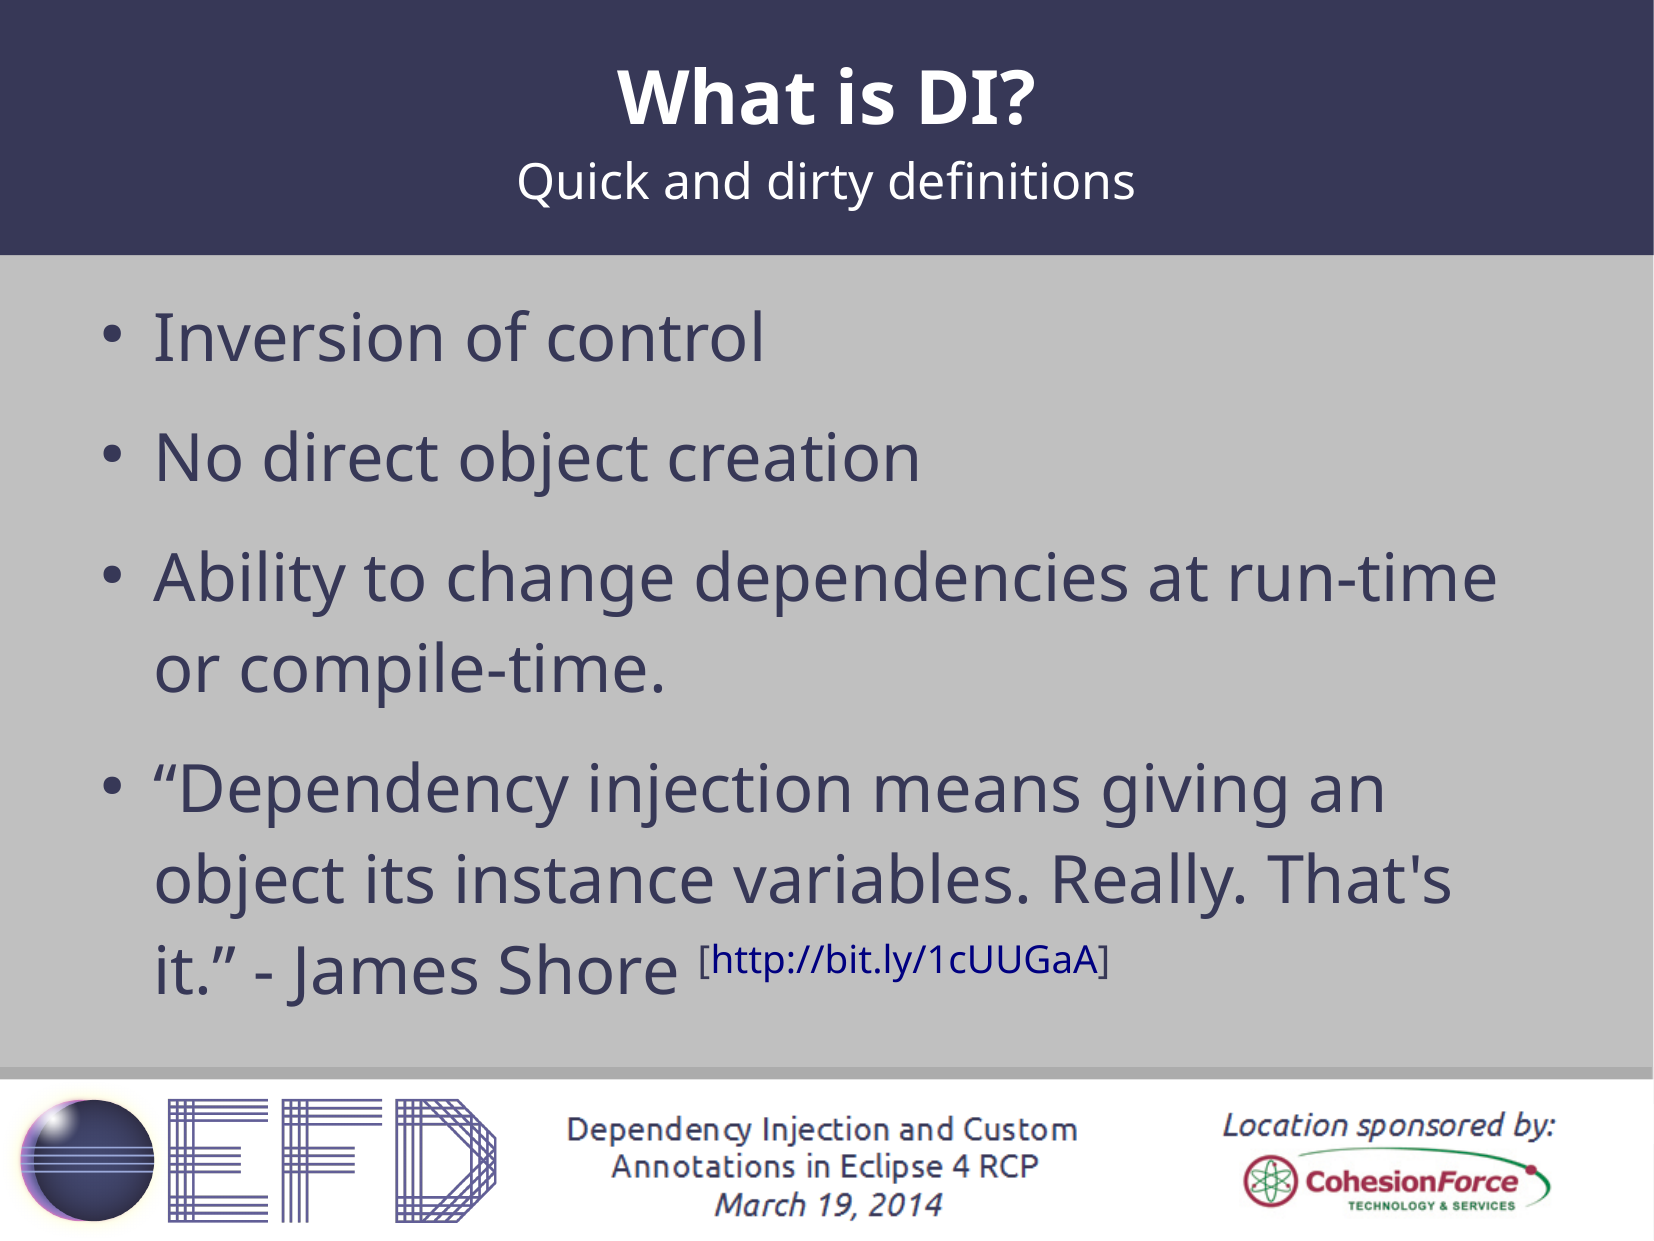

# What is DI? Quick and dirty definitions
Inversion of control
No direct object creation
Ability to change dependencies at run-time or compile-time.
“Dependency injection means giving an object its instance variables. Really. That's it.” - James Shore [http://bit.ly/1cUUGaA]